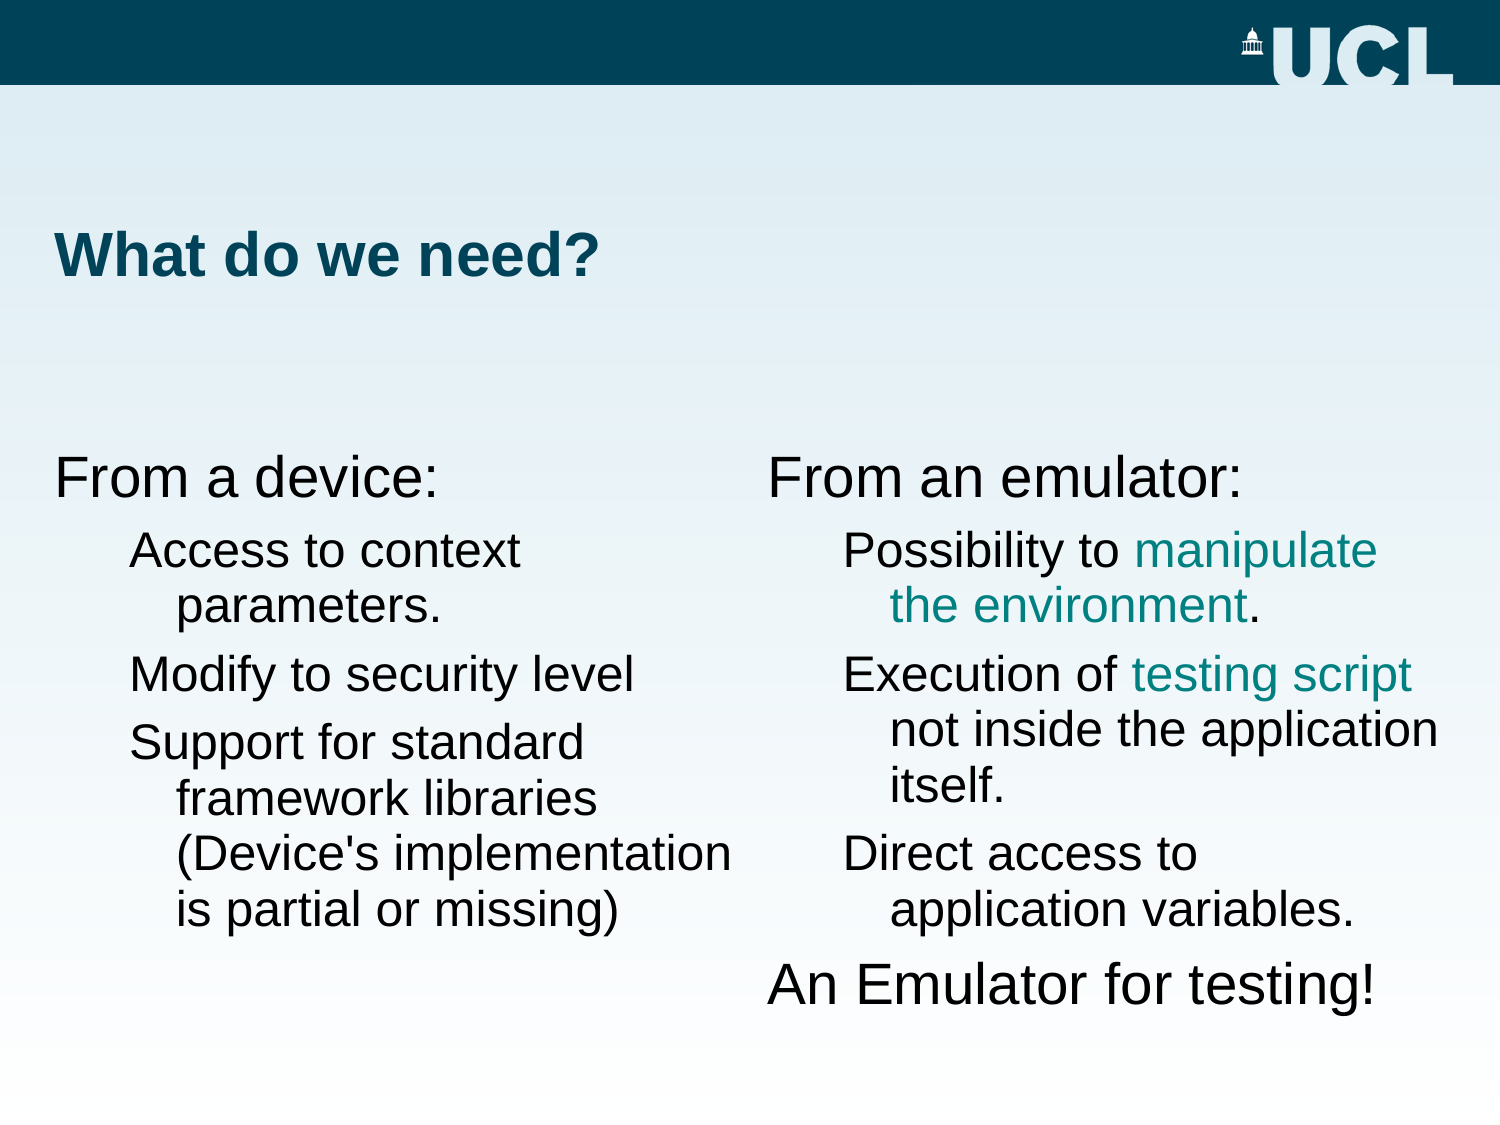

# What do we need?
From a device:
Access to context parameters.
Modify to security level
Support for standard framework libraries (Device's implementation is partial or missing)
From an emulator:
Possibility to manipulate the environment.
Execution of testing script not inside the application itself.
Direct access to application variables.
An Emulator for testing!